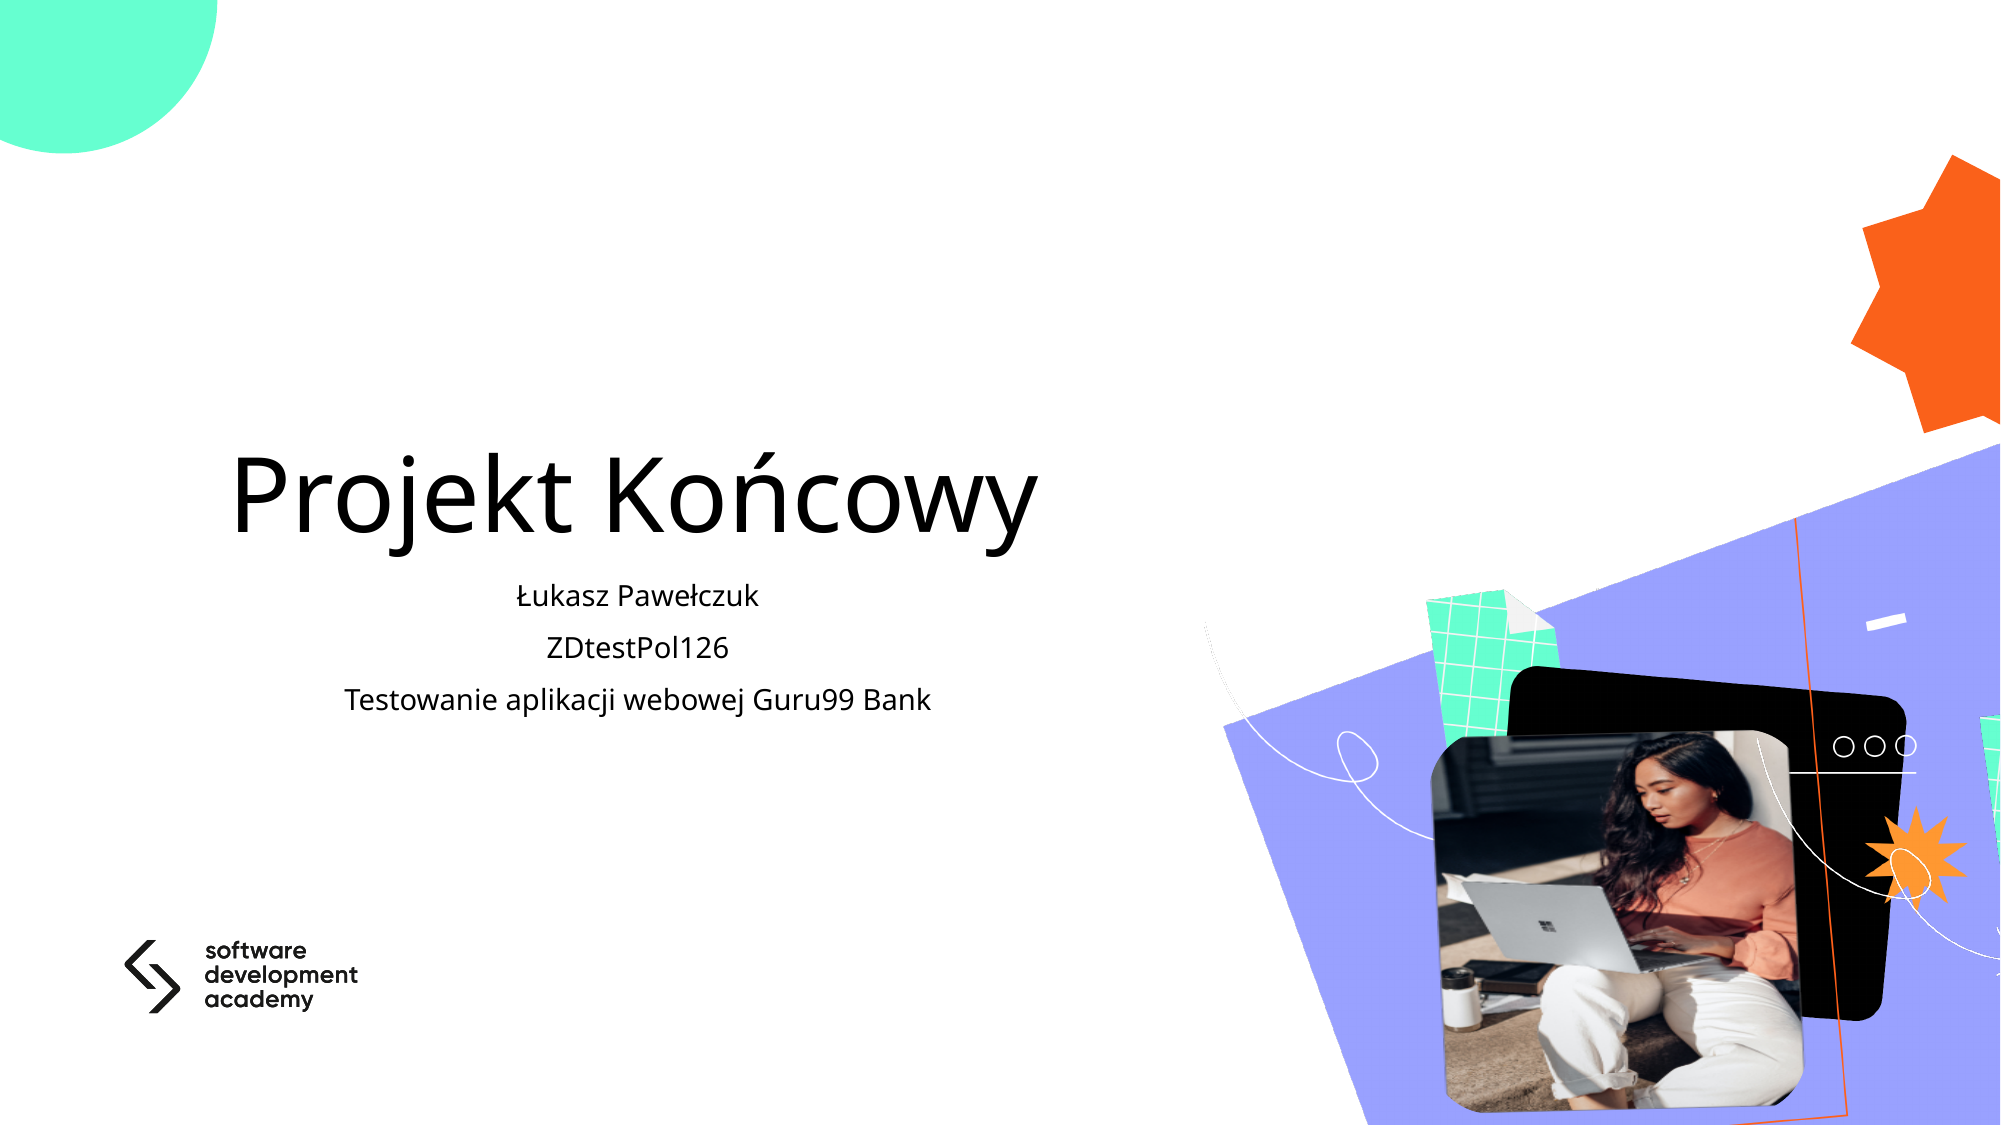

# Projekt Końcowy
Łukasz Pawełczuk
ZDtestPol126
Testowanie aplikacji webowej Guru99 Bank